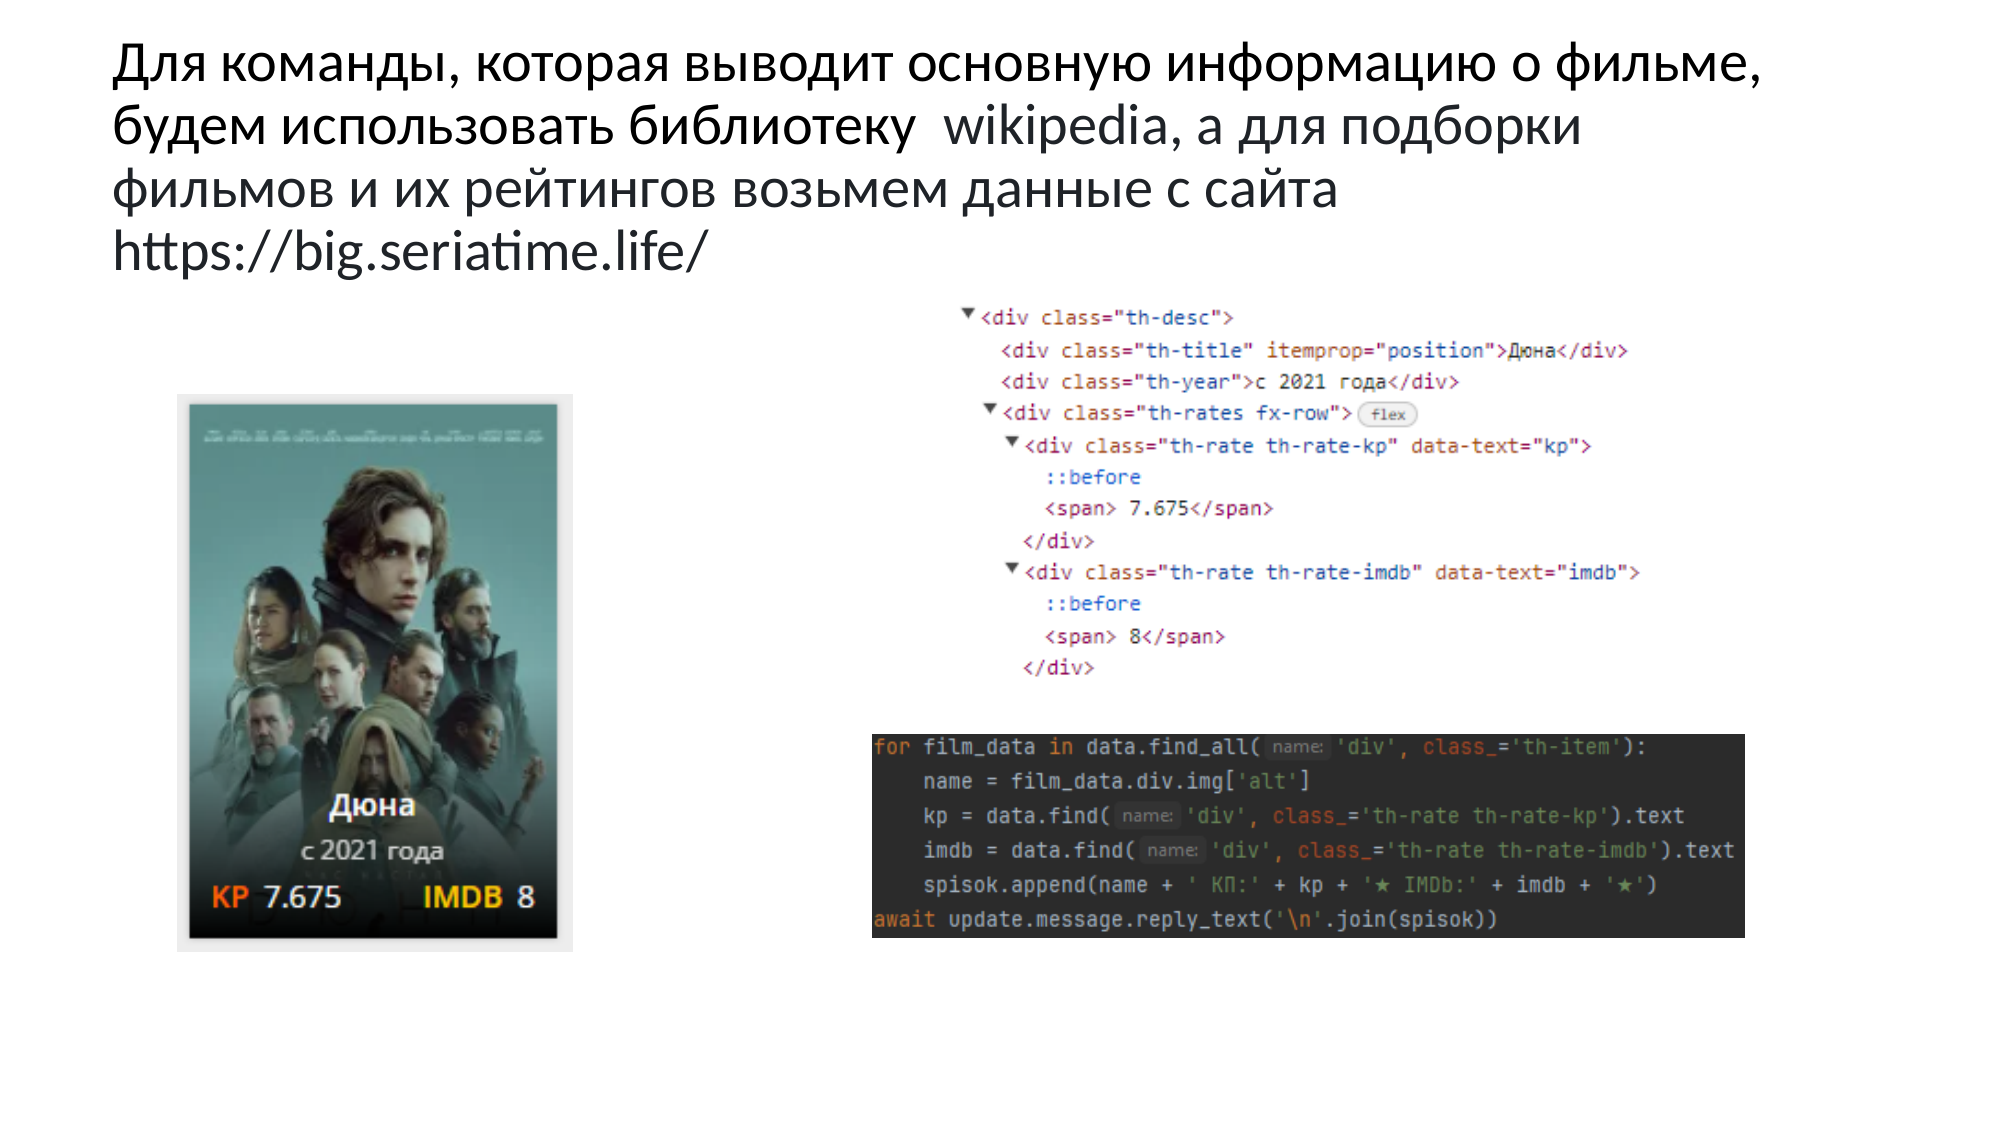

# Для команды, которая выводит основную информацию о фильме, будем использовать библиотеку wikipedia, а для подборки фильмов и их рейтингов возьмем данные с сайта https://big.seriatime.life/